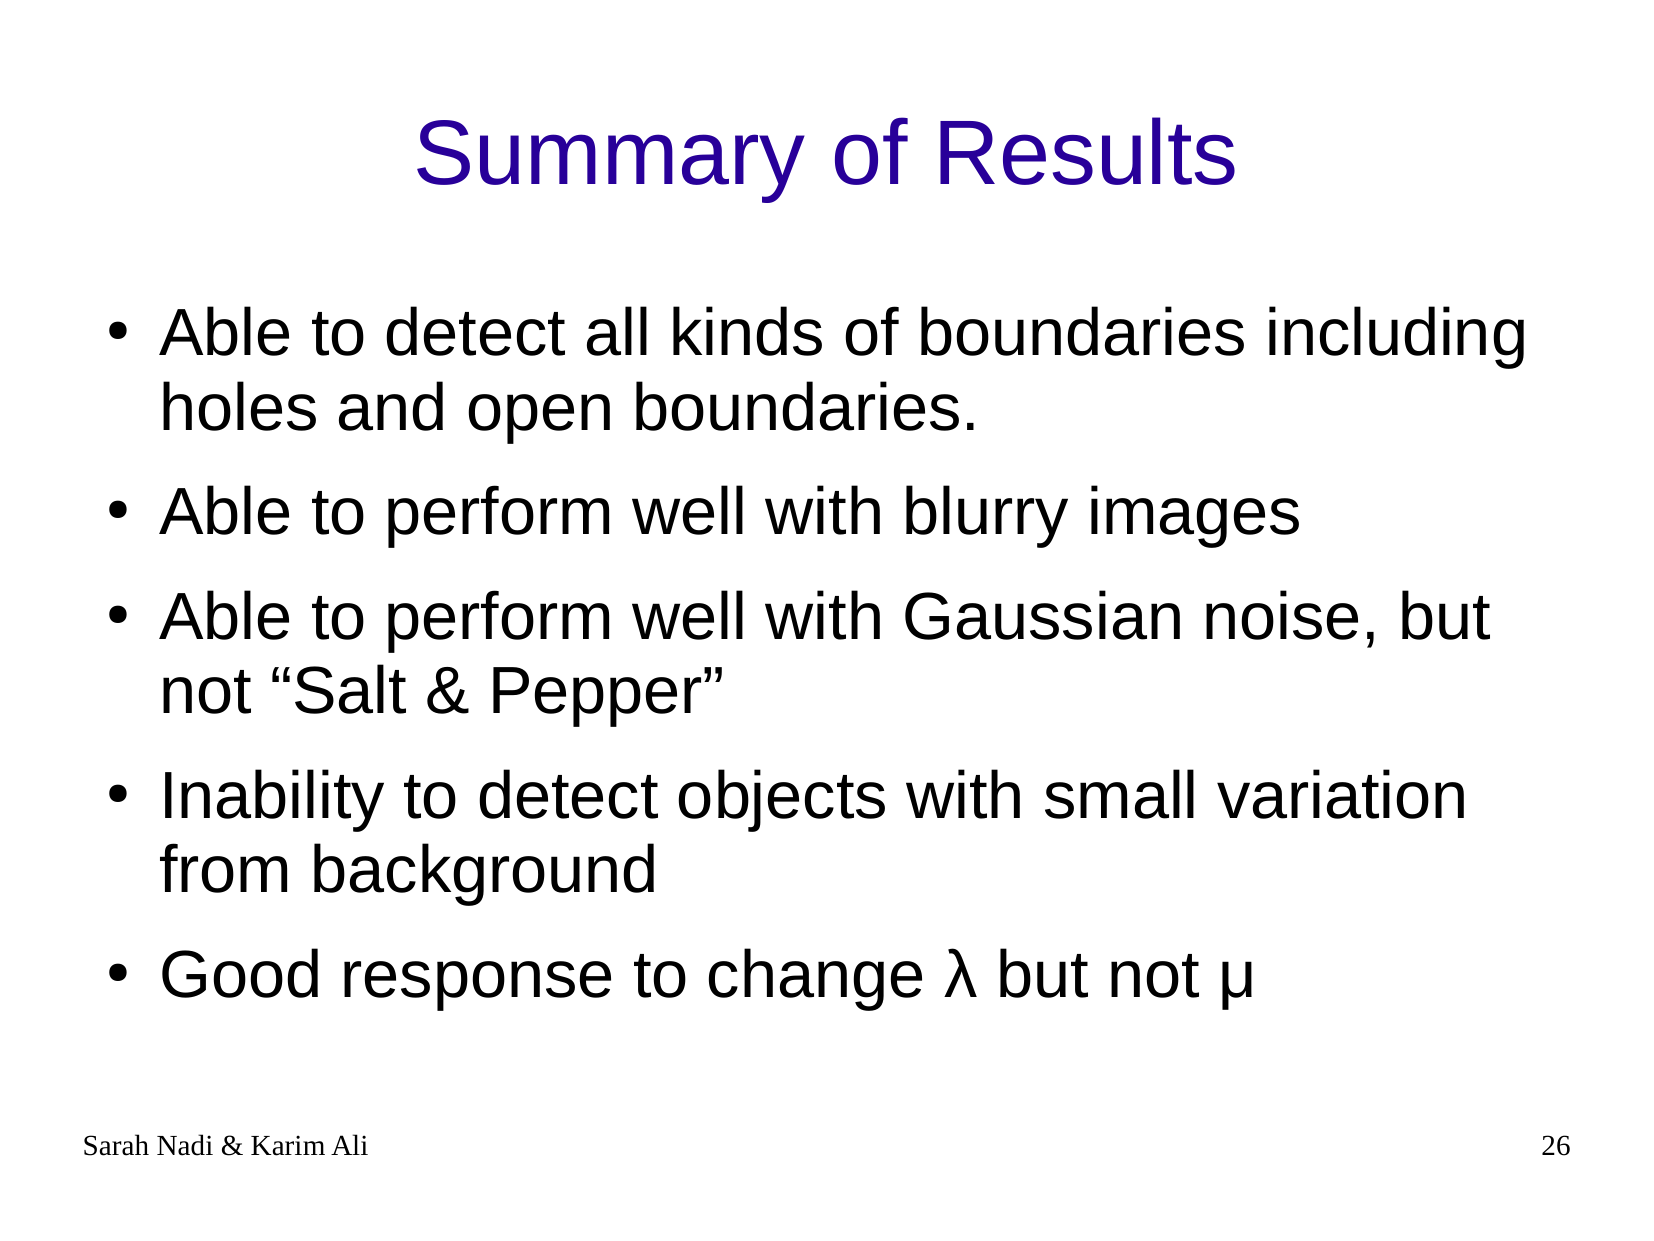

# Summary of Results
Able to detect all kinds of boundaries including holes and open boundaries.
Able to perform well with blurry images
Able to perform well with Gaussian noise, but not “Salt & Pepper”
Inability to detect objects with small variation from background
Good response to change λ but not μ
Sarah Nadi & Karim Ali
26